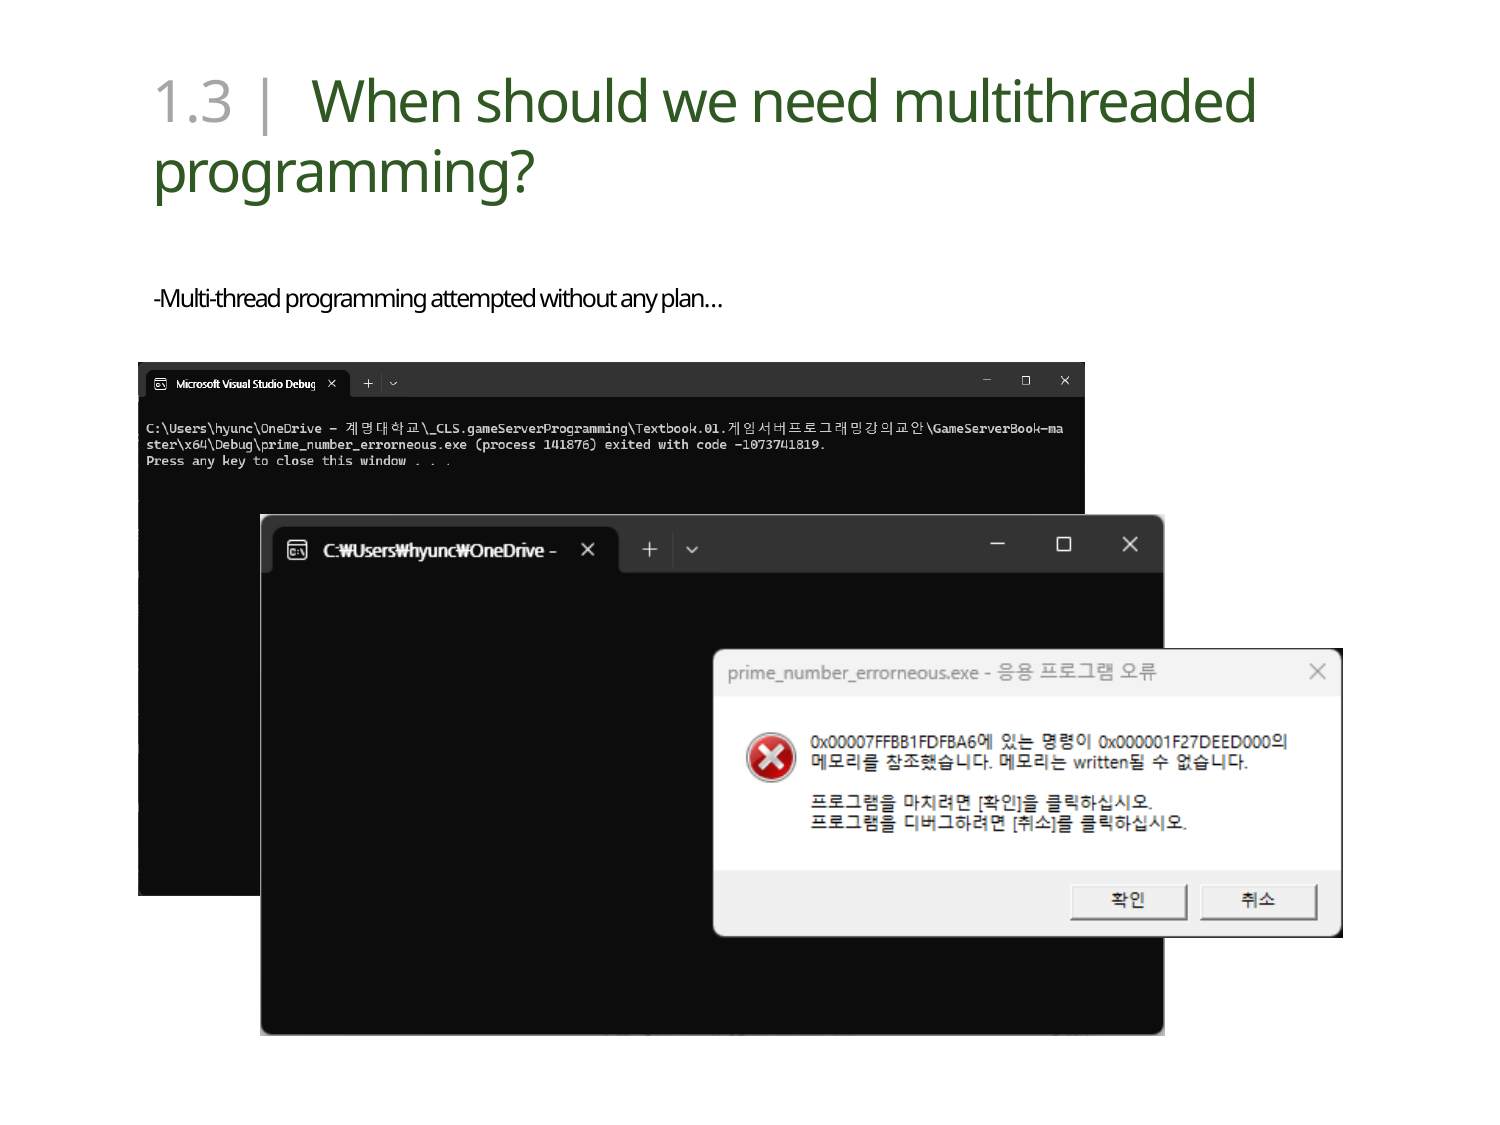

1.3 | When should we need multithreaded programming?
-Multi-thread programming attempted without any plan…